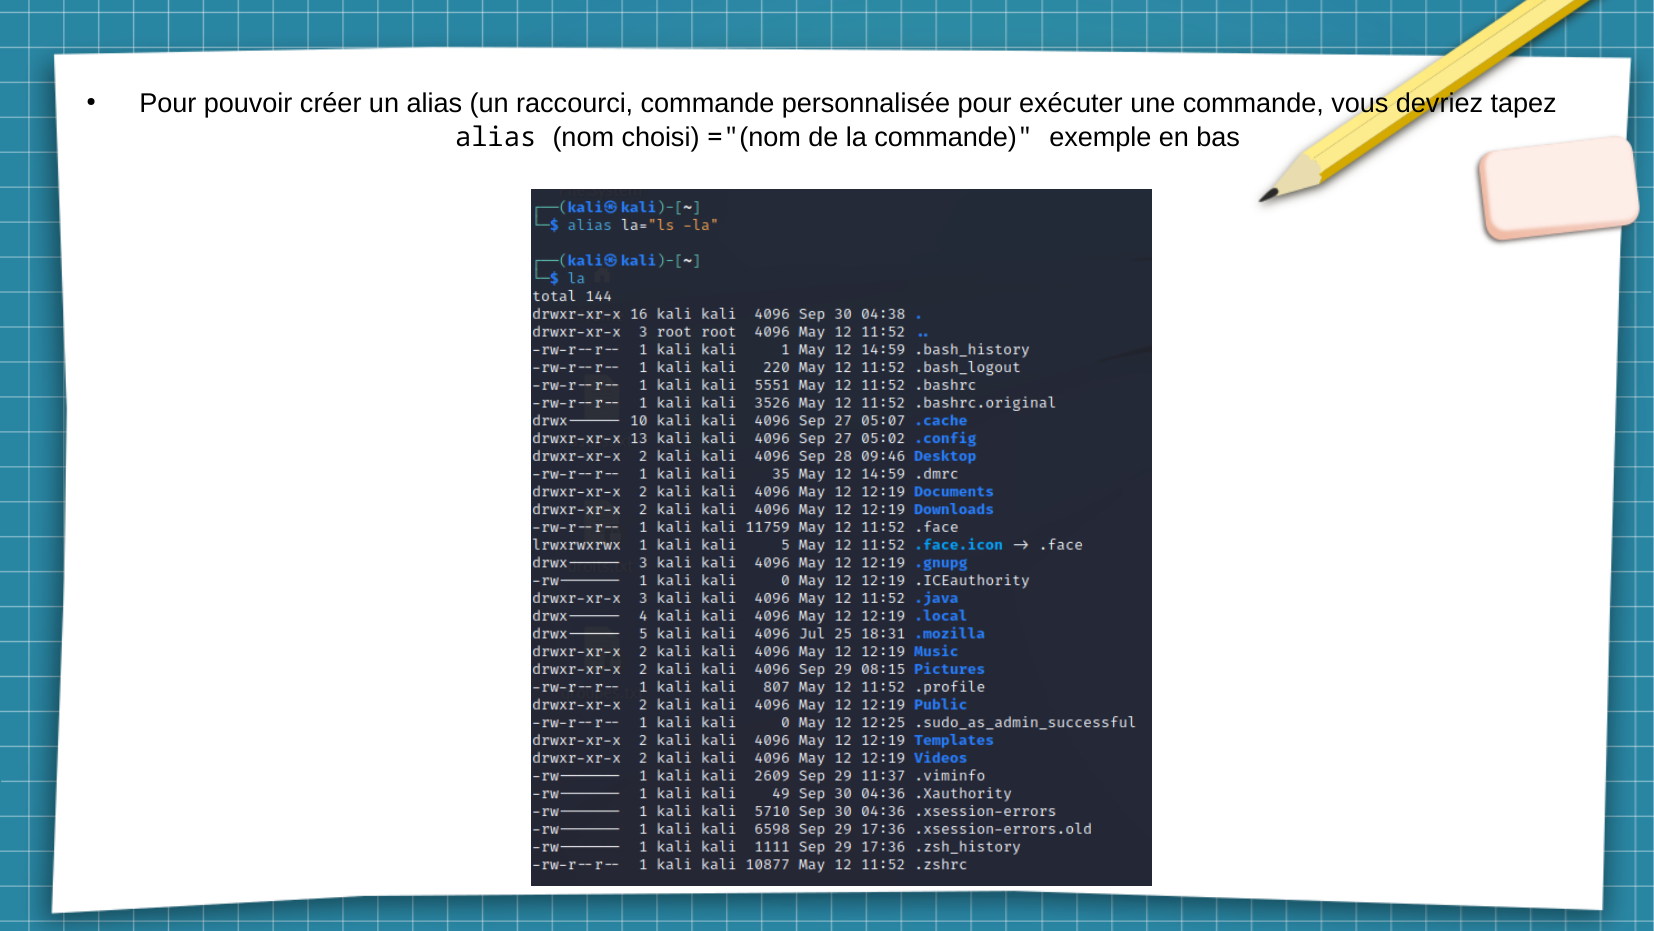

# Pour pouvoir créer un alias (un raccourci, commande personnalisée pour exécuter une commande, vous devriez tapez alias (nom choisi) ="(nom de la commande)" exemple en bas